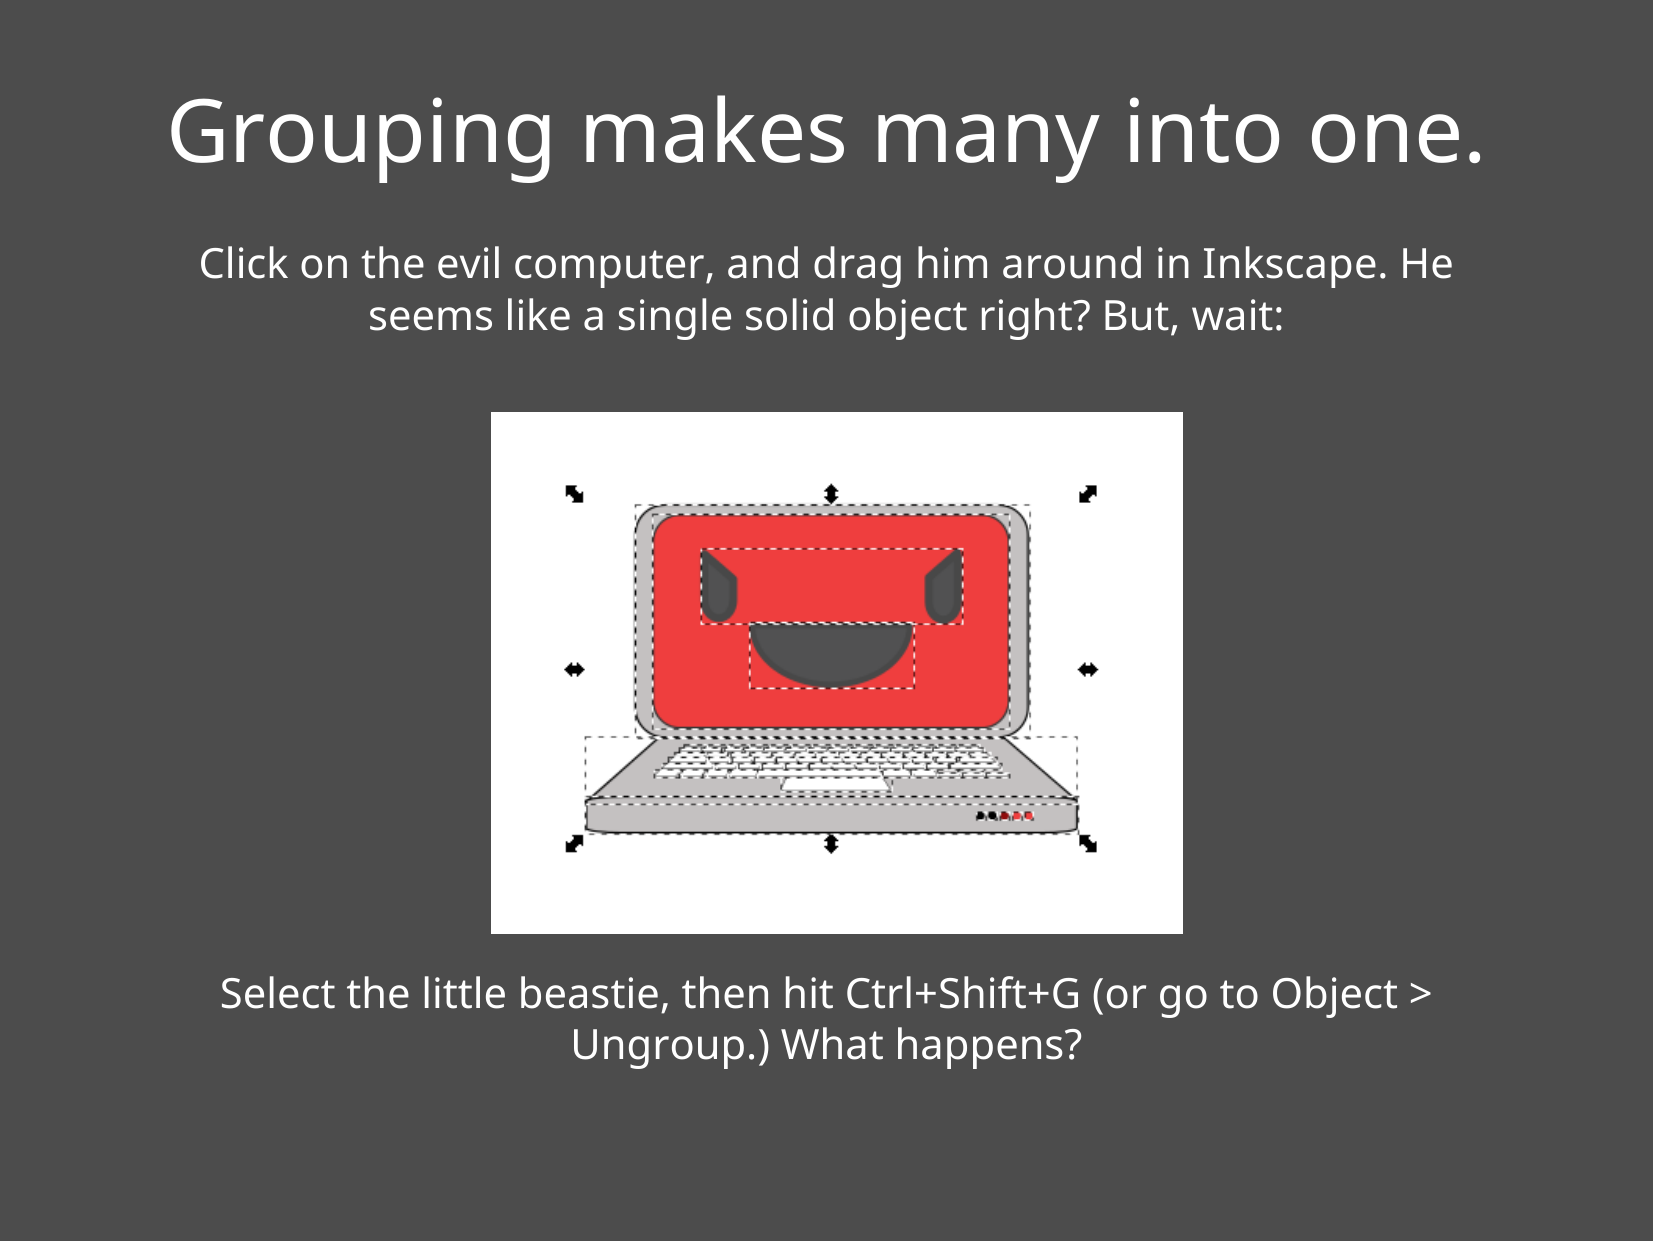

# Grouping makes many into one.
Click on the evil computer, and drag him around in Inkscape. He seems like a single solid object right? But, wait:
Select the little beastie, then hit Ctrl+Shift+G (or go to Object > Ungroup.) What happens?